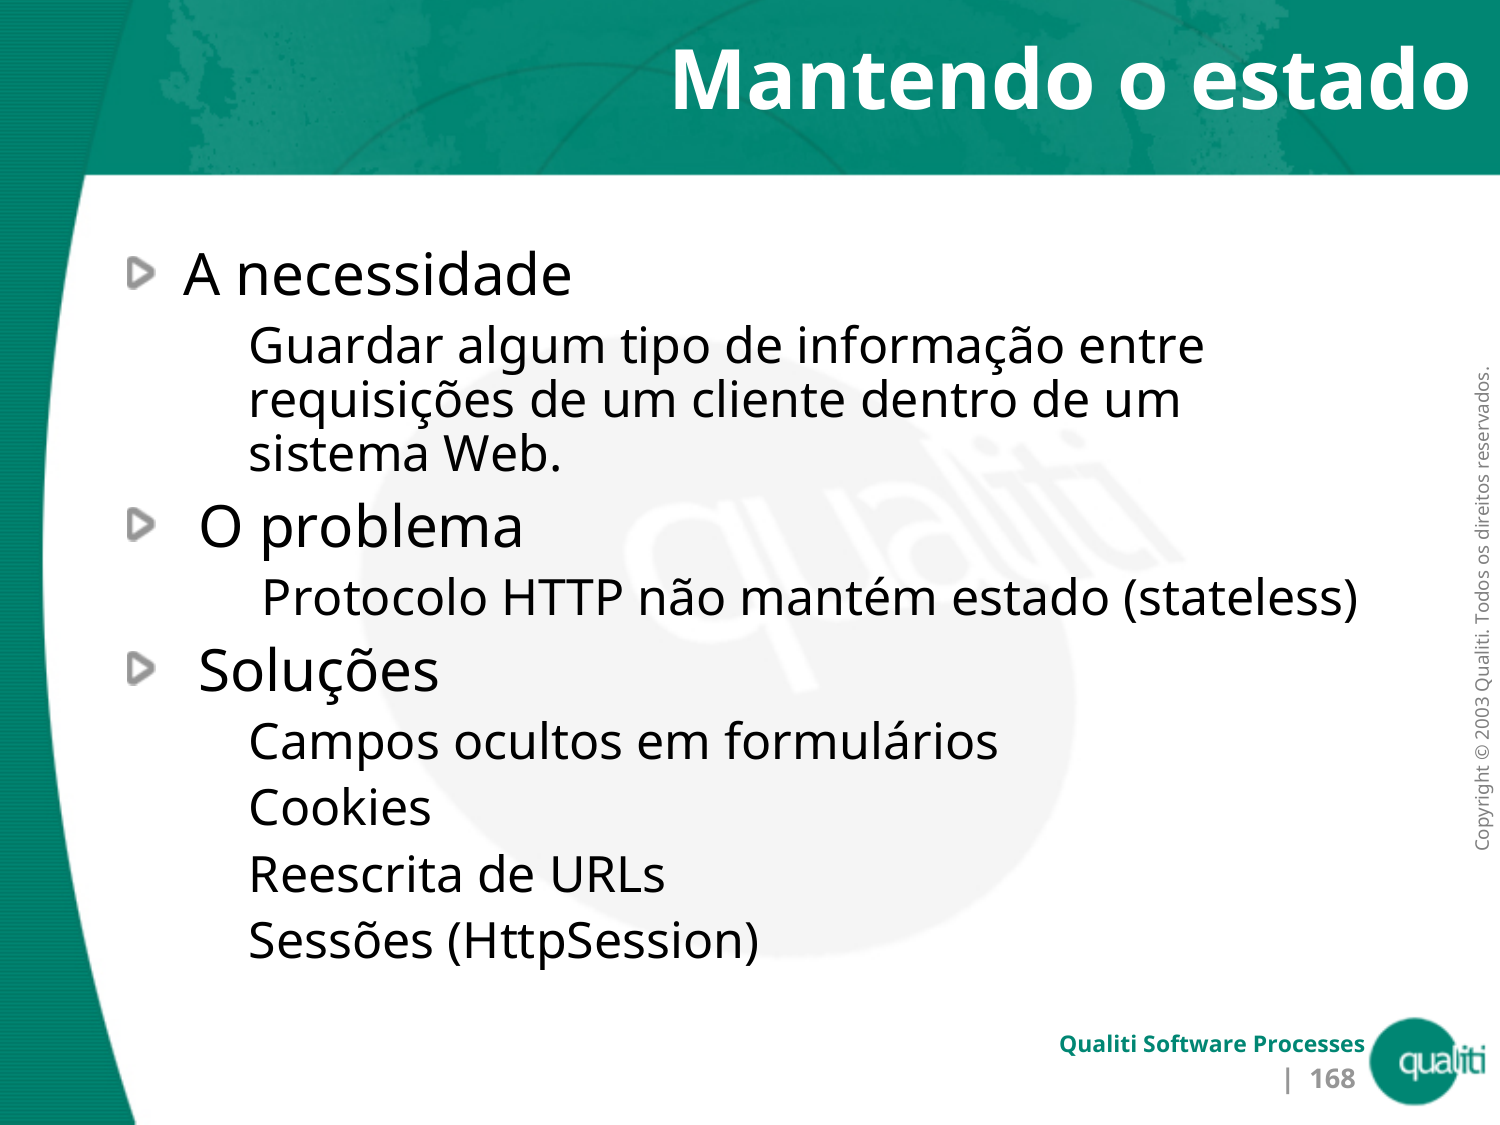

# Mantendo o estado
A necessidade
Guardar algum tipo de informação entre requisições de um cliente dentro de um sistema Web.
 O problema
 Protocolo HTTP não mantém estado (stateless)‏
 Soluções
Campos ocultos em formulários
Cookies
Reescrita de URLs
Sessões (HttpSession)‏